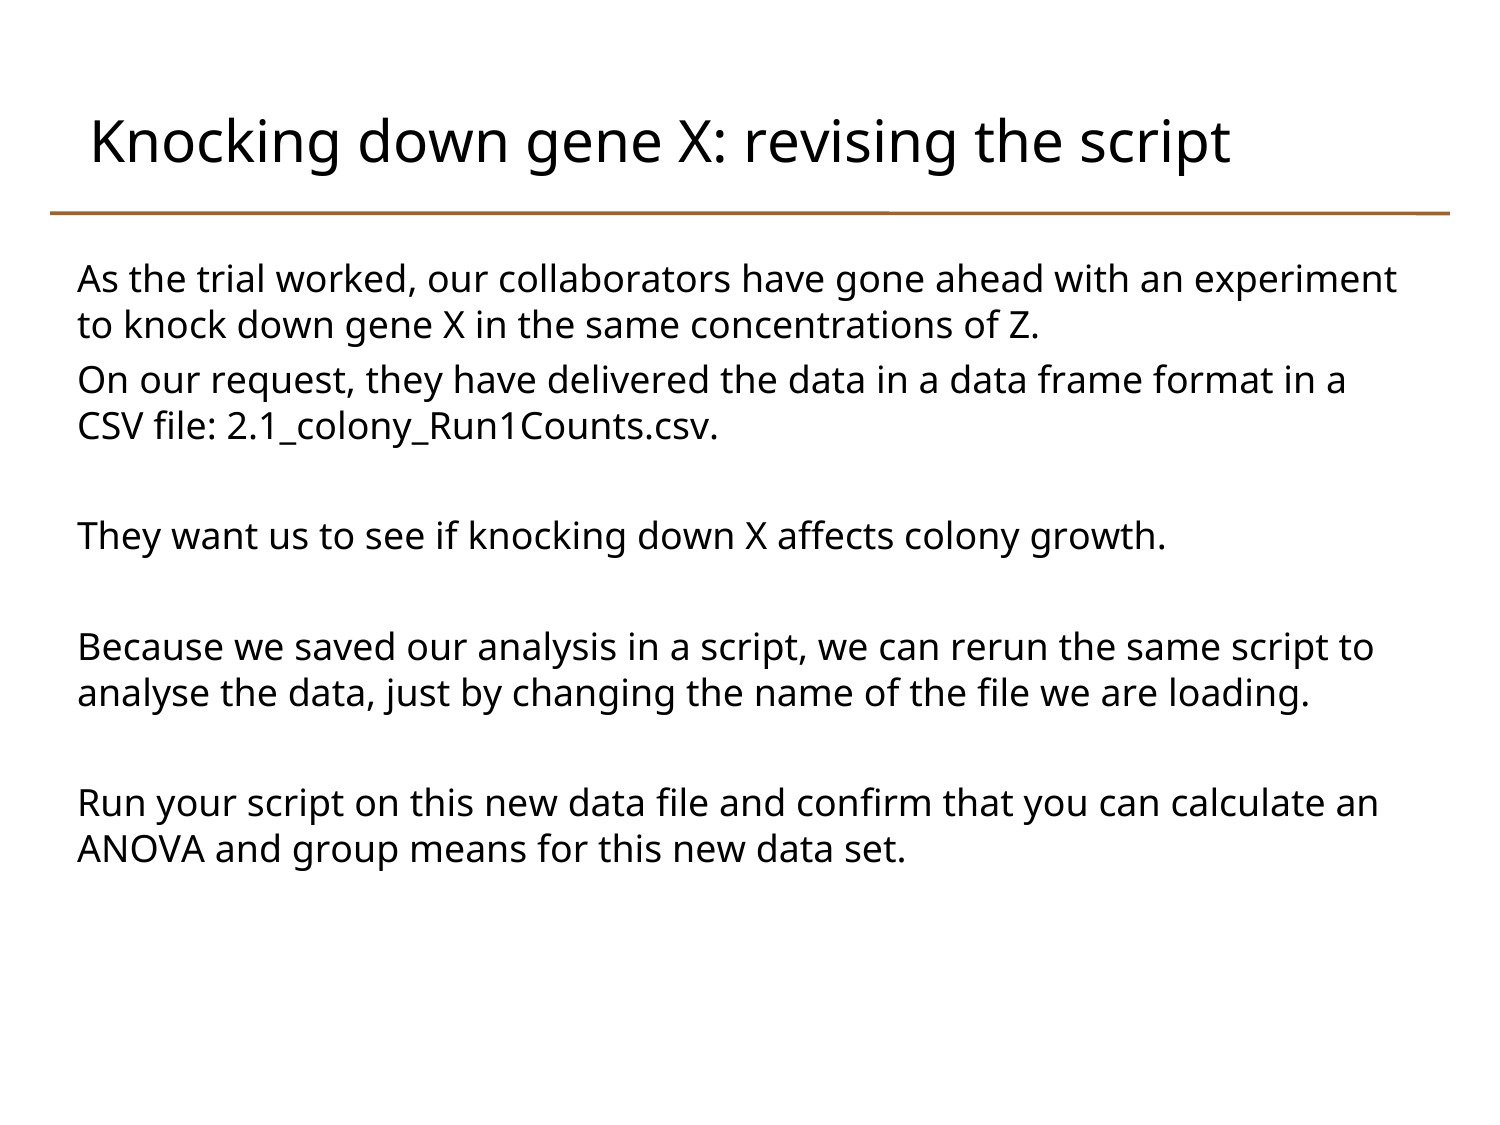

Knocking down gene X: revising the script
As the trial worked, our collaborators have gone ahead with an experiment to knock down gene X in the same concentrations of Z.
On our request, they have delivered the data in a data frame format in a CSV file: 2.1_colony_Run1Counts.csv.
They want us to see if knocking down X affects colony growth.
Because we saved our analysis in a script, we can rerun the same script to analyse the data, just by changing the name of the file we are loading.
Run your script on this new data file and confirm that you can calculate an ANOVA and group means for this new data set.